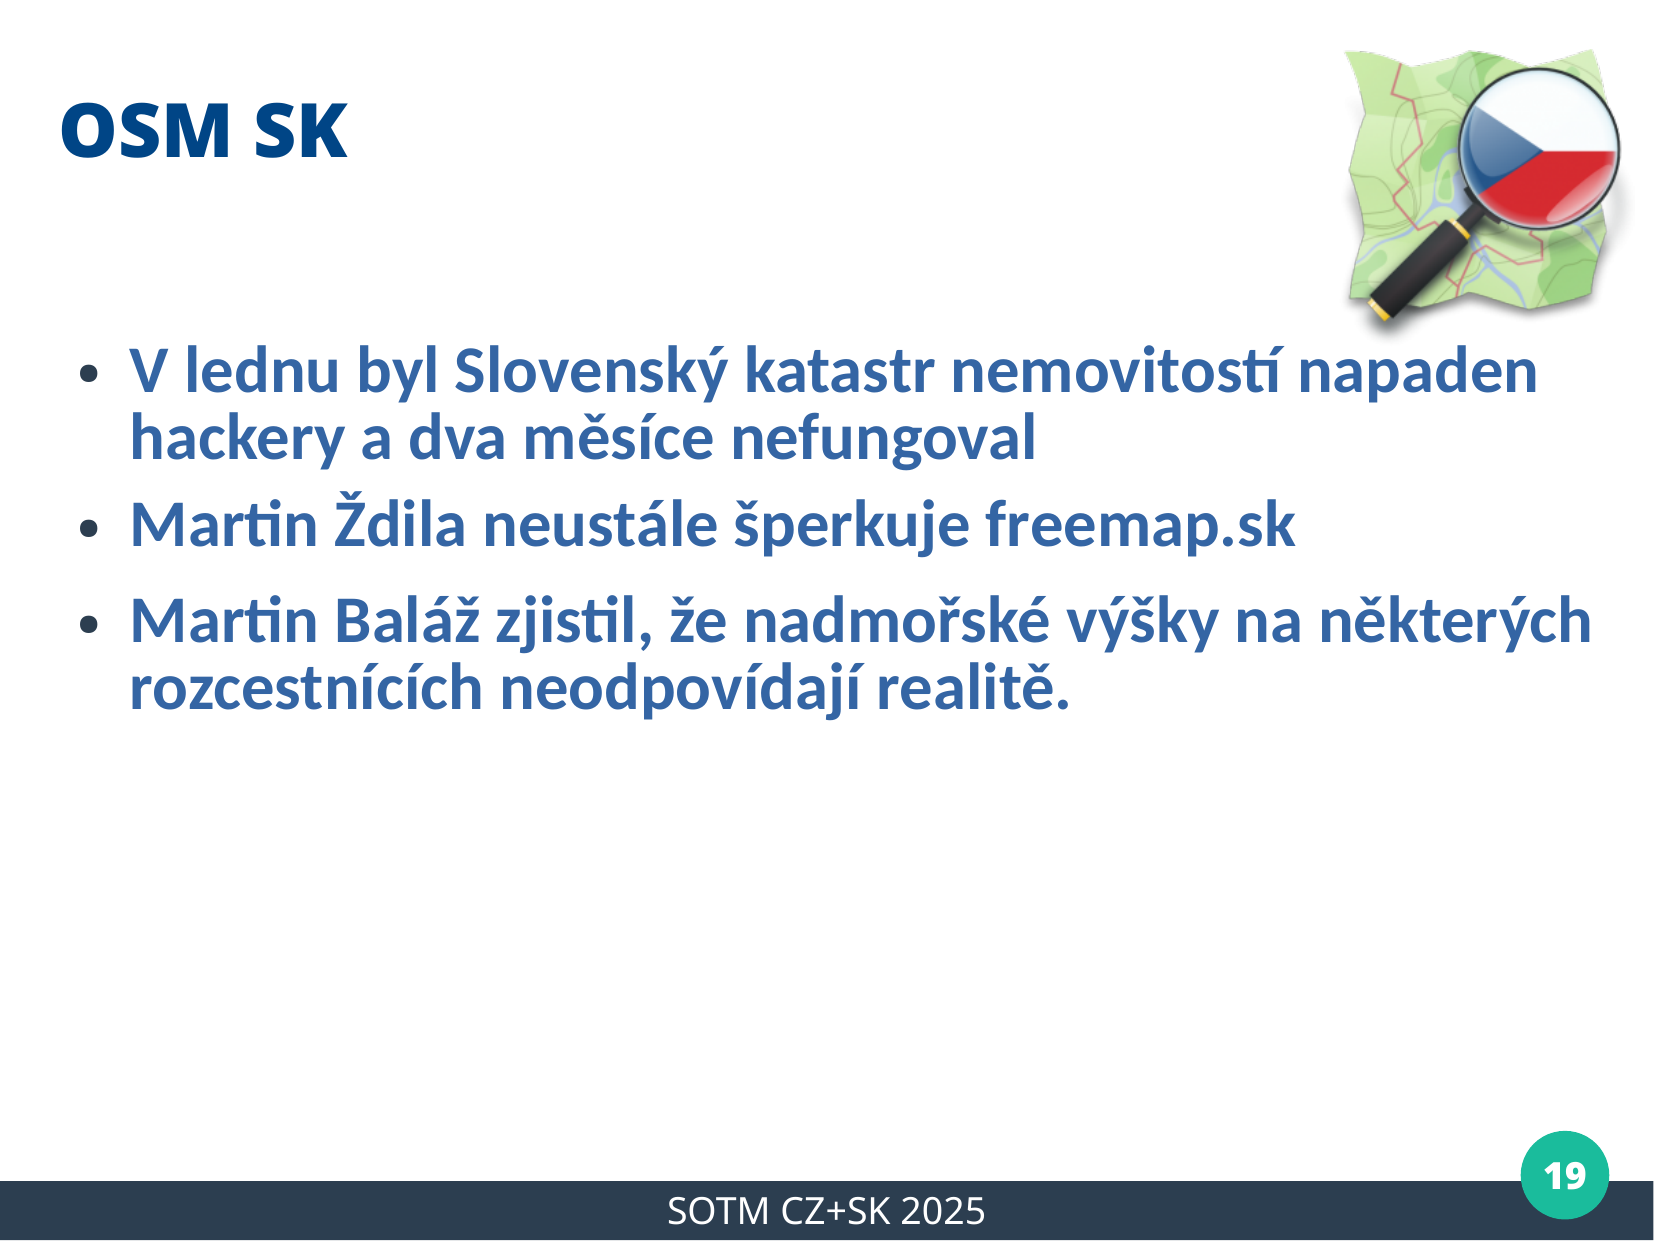

# OSM SK
V lednu byl Slovenský katastr nemovitostí napaden hackery a dva měsíce nefungoval
Martin Ždila neustále šperkuje freemap.sk
Martin Baláž zjistil, že nadmořské výšky na některých rozcestnících neodpovídají realitě.
19
SOTM CZ+SK 2025